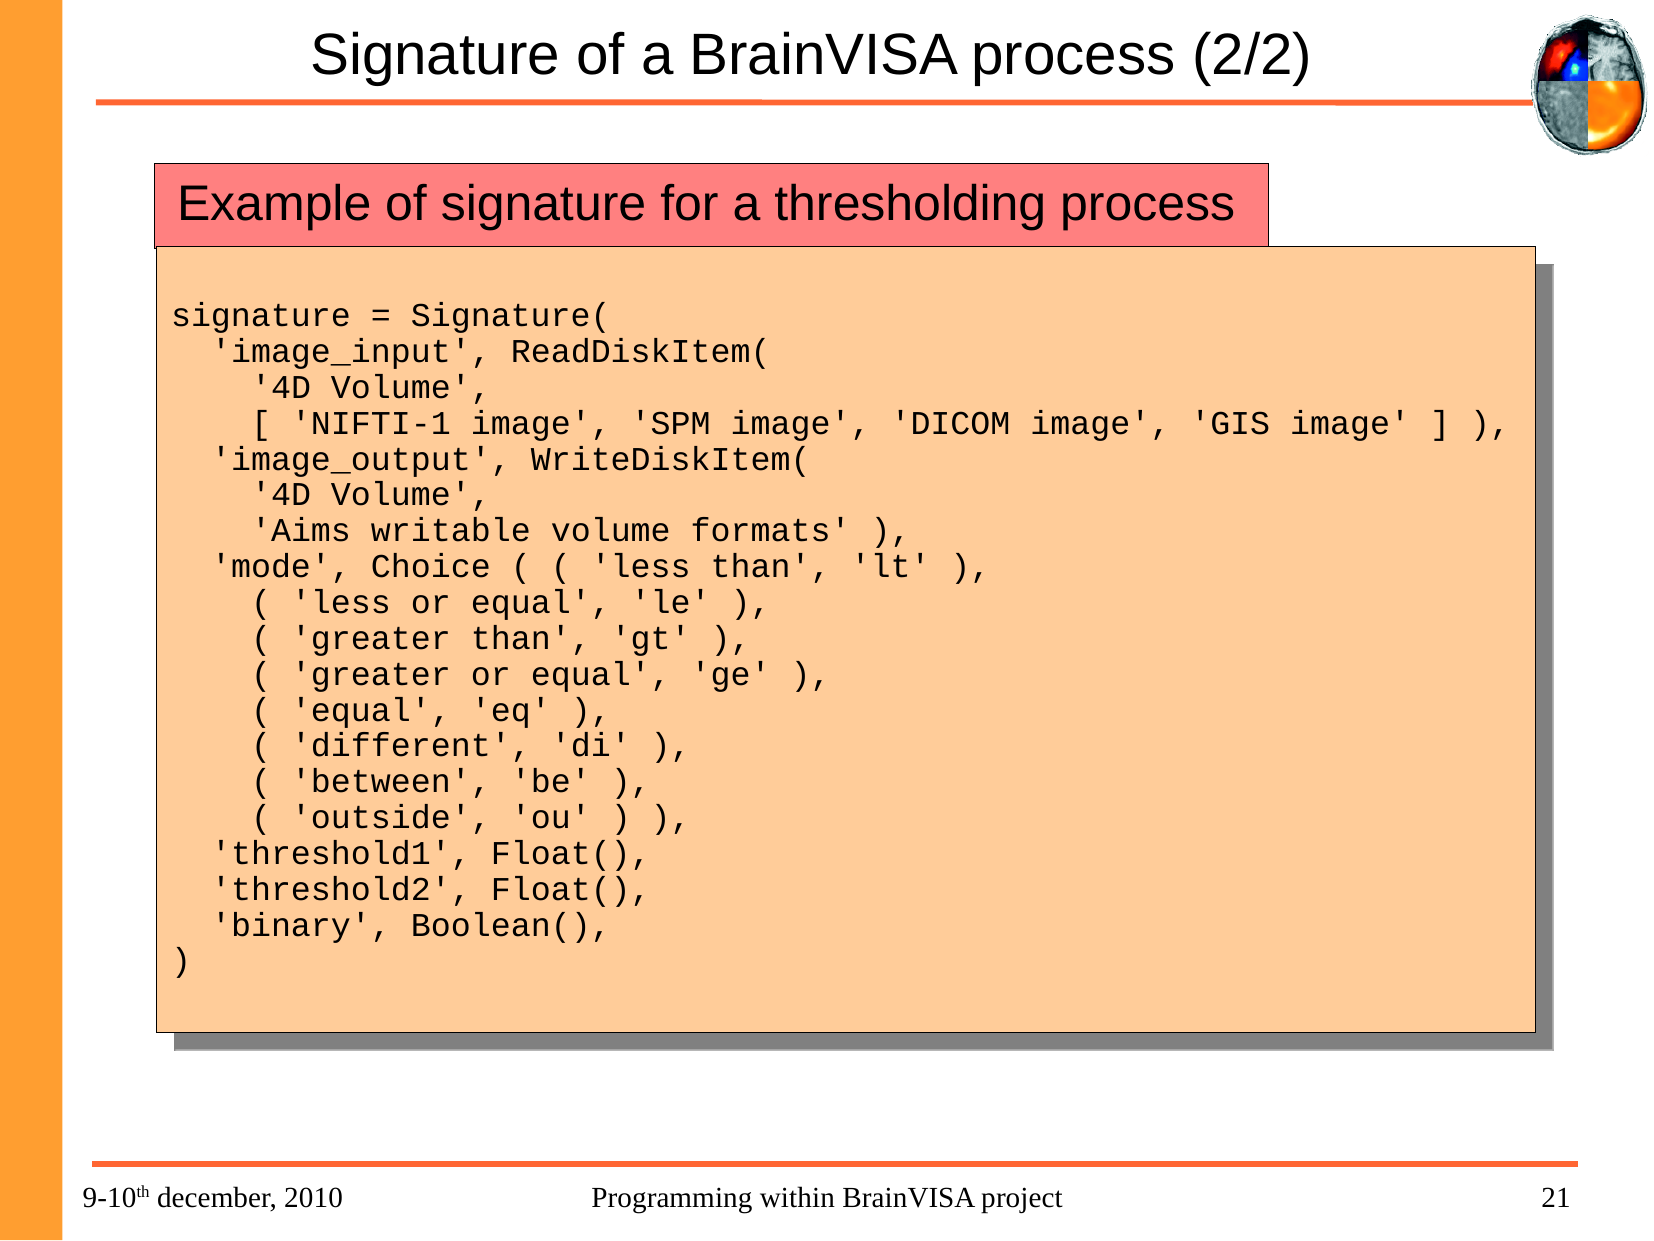

# Signature of a BrainVISA process (2/2)
Example of signature for a thresholding process
signature = Signature(
 'image_input', ReadDiskItem(
 '4D Volume',
 [ 'NIFTI-1 image', 'SPM image', 'DICOM image', 'GIS image' ] ),
 'image_output', WriteDiskItem(
 '4D Volume',
 'Aims writable volume formats' ),
 'mode', Choice ( ( 'less than', 'lt' ),
 ( 'less or equal', 'le' ),
 ( 'greater than', 'gt' ),
 ( 'greater or equal', 'ge' ),
 ( 'equal', 'eq' ),
 ( 'different', 'di' ),
 ( 'between', 'be' ),
 ( 'outside', 'ou' ) ),
 'threshold1', Float(),
 'threshold2', Float(),
 'binary', Boolean(),
)
21